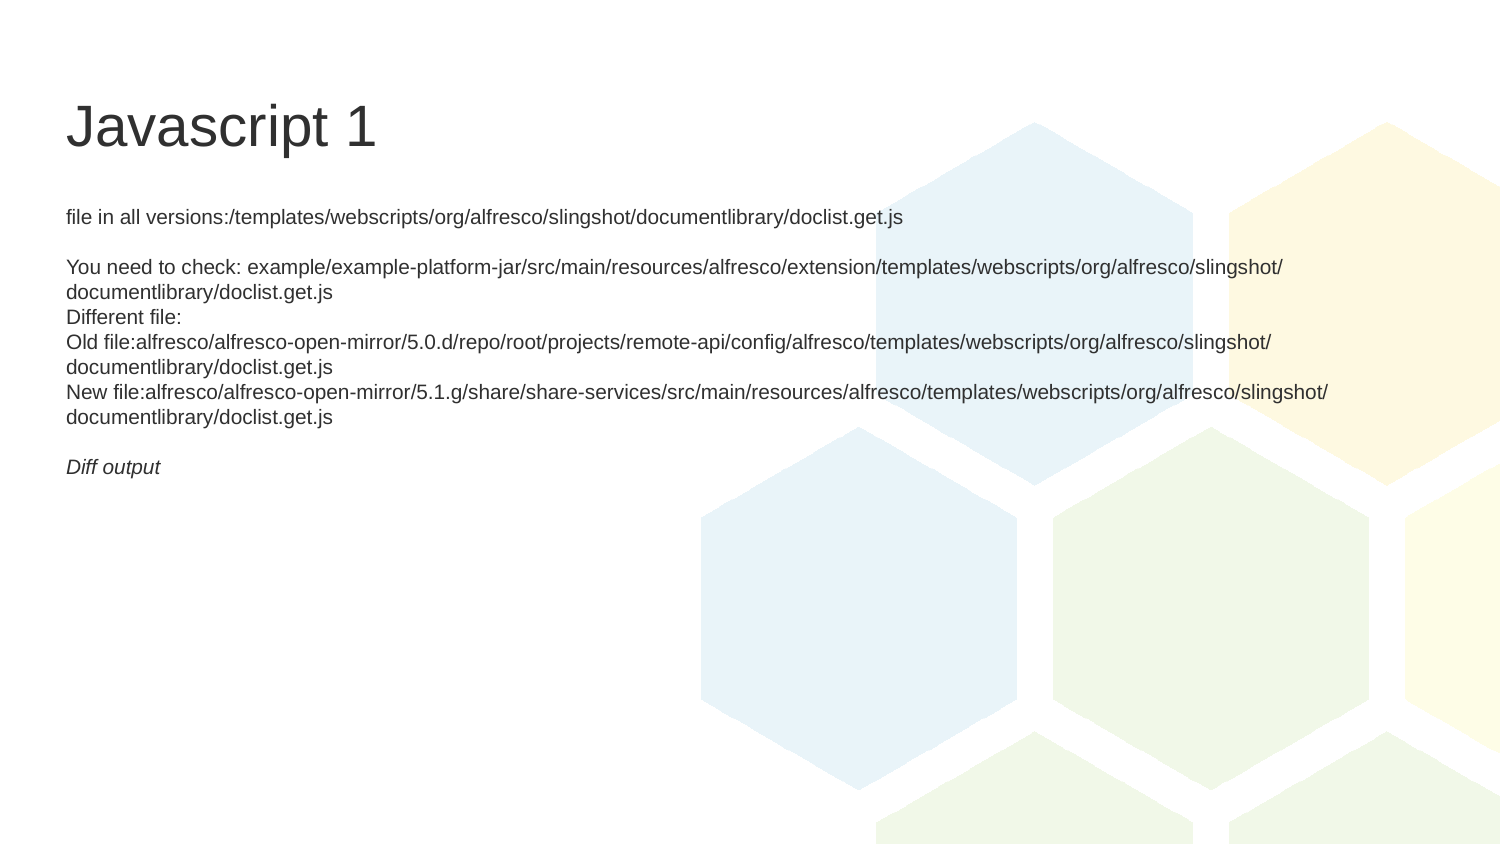

# Javascript 1
file in all versions:/templates/webscripts/org/alfresco/slingshot/documentlibrary/doclist.get.js
You need to check: example/example-platform-jar/src/main/resources/alfresco/extension/templates/webscripts/org/alfresco/slingshot/documentlibrary/doclist.get.js
Different file:
Old file:alfresco/alfresco-open-mirror/5.0.d/repo/root/projects/remote-api/config/alfresco/templates/webscripts/org/alfresco/slingshot/documentlibrary/doclist.get.js
New file:alfresco/alfresco-open-mirror/5.1.g/share/share-services/src/main/resources/alfresco/templates/webscripts/org/alfresco/slingshot/documentlibrary/doclist.get.js
Diff output